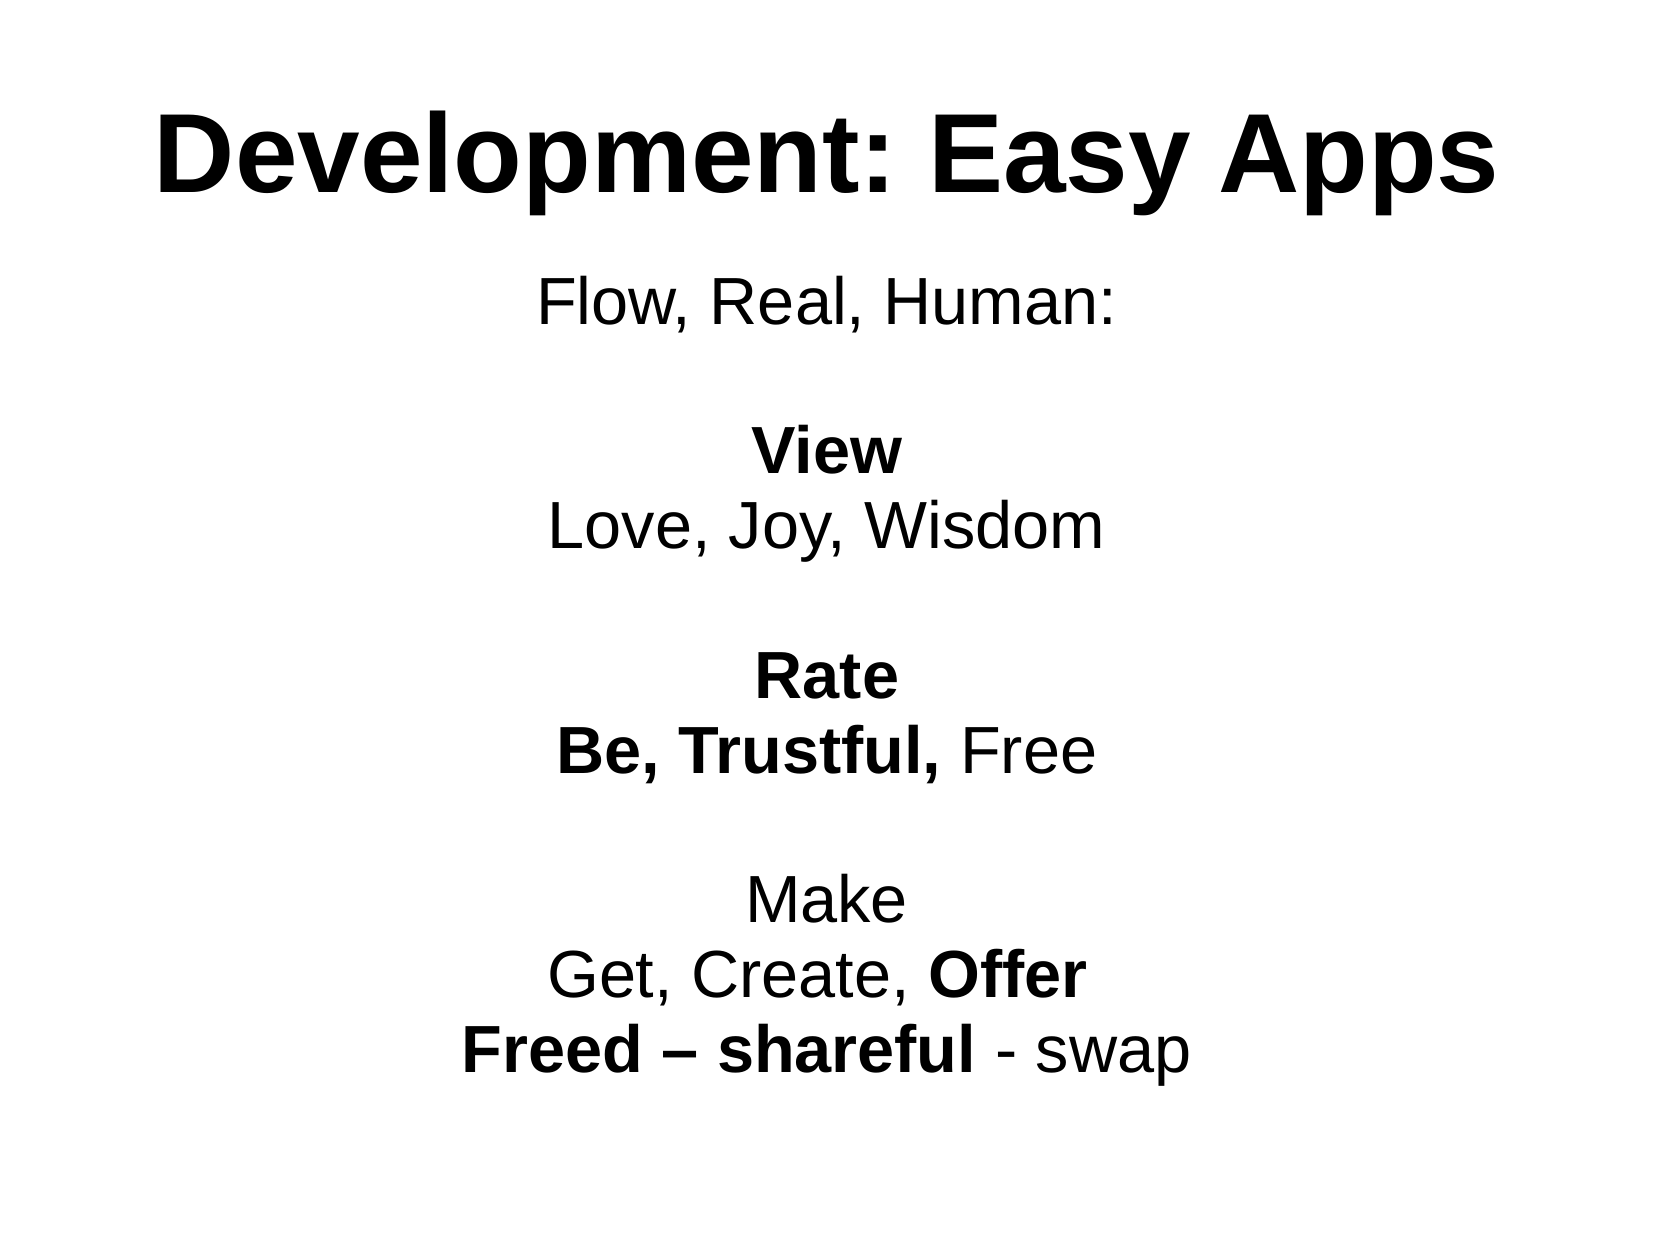

# Development: Easy Apps
Flow, Real, Human:
View
Love, Joy, Wisdom
Rate
Be, Trustful, Free
Make
Get, Create, Offer
Freed – shareful - swap